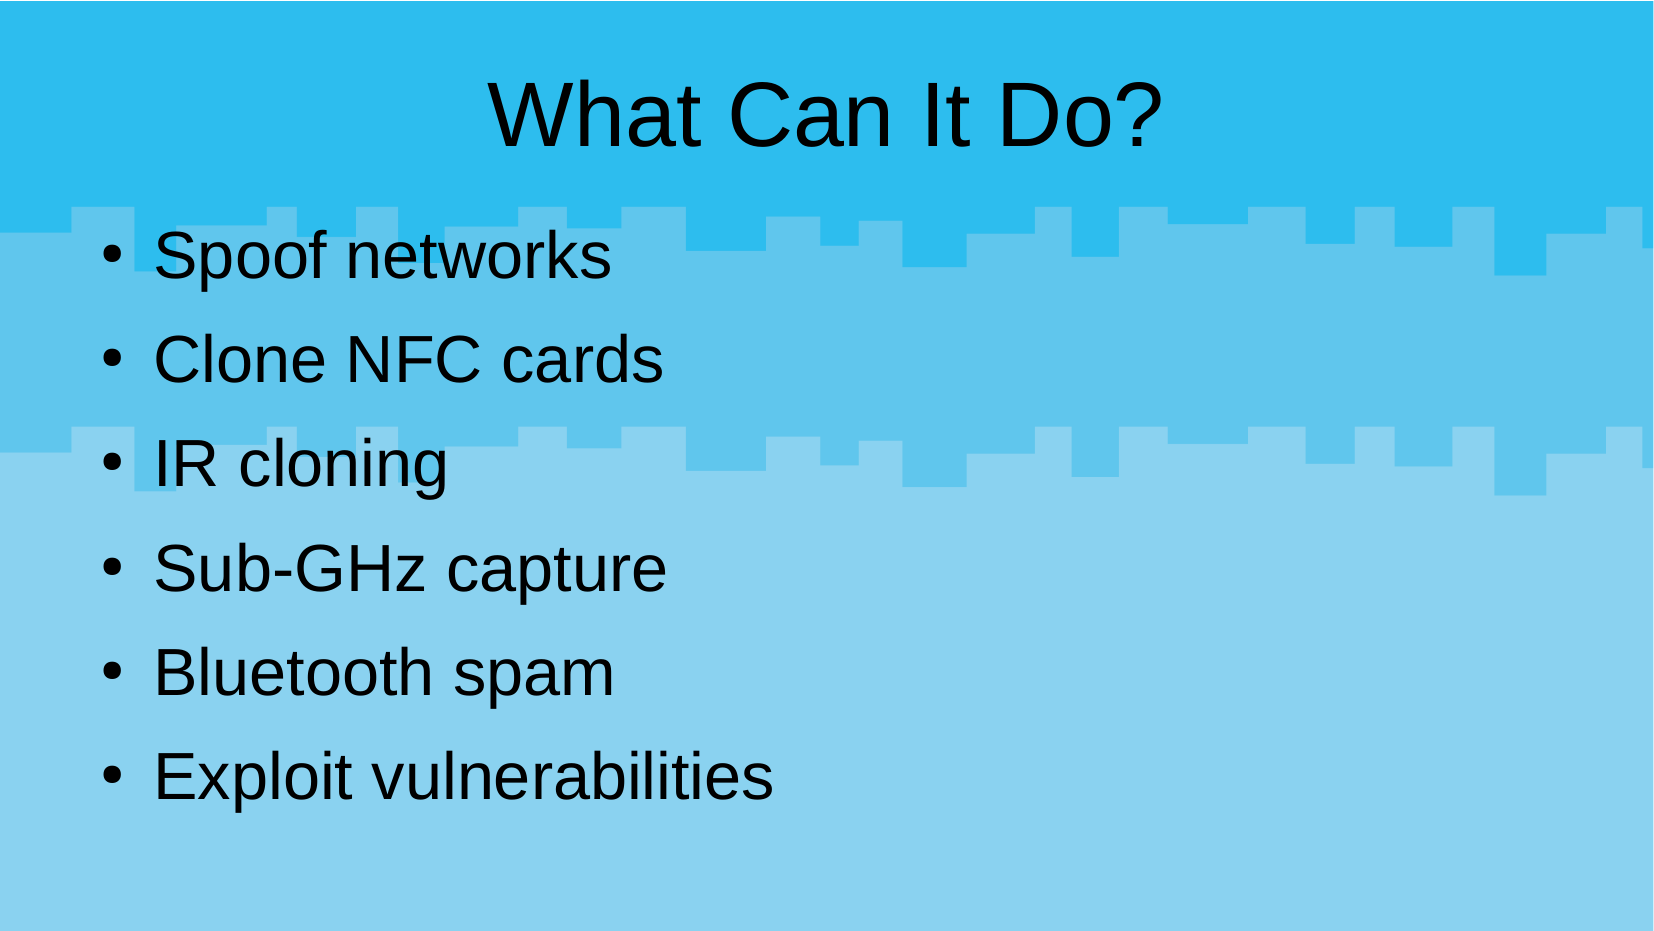

# What Can It Do?
Spoof networks
Clone NFC cards
IR cloning
Sub-GHz capture
Bluetooth spam
Exploit vulnerabilities